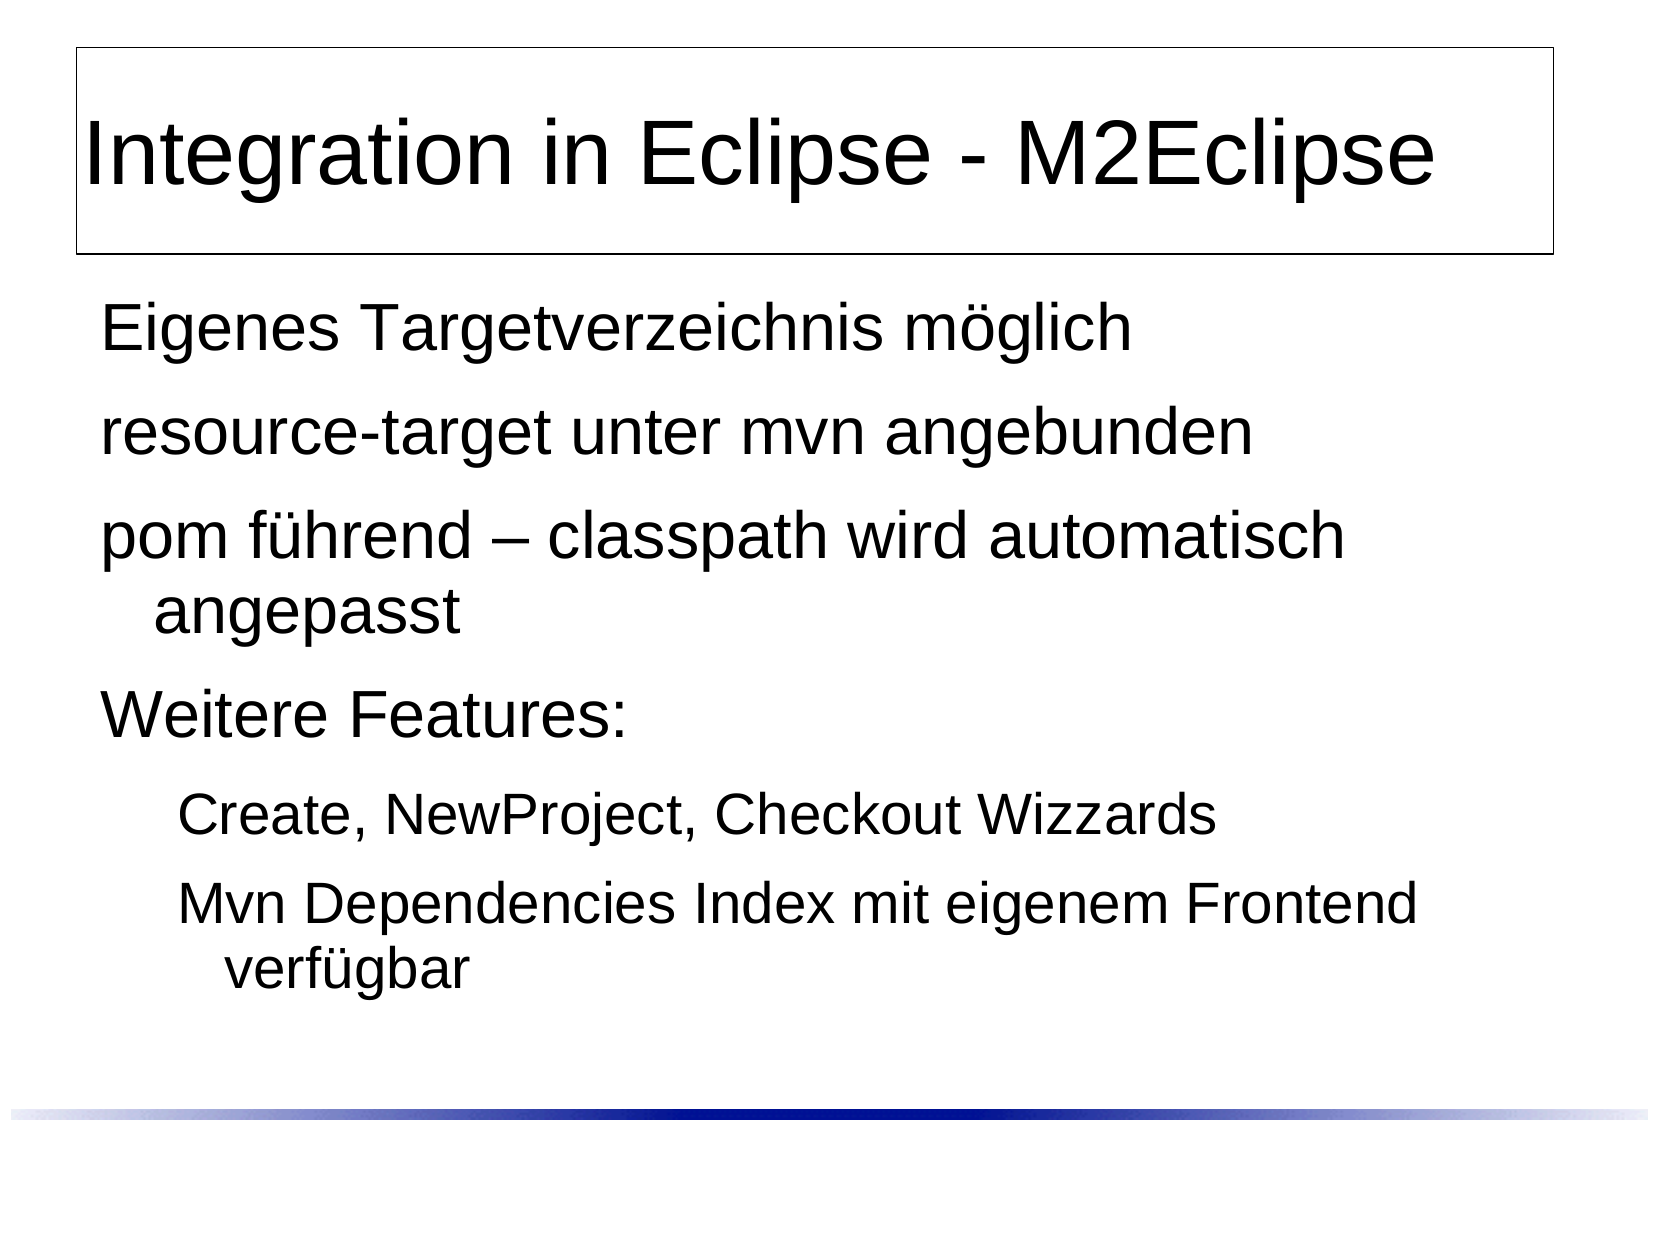

# Integration in Eclipse - M2Eclipse
Eigenes Targetverzeichnis möglich
resource-target unter mvn angebunden
pom führend – classpath wird automatisch angepasst
Weitere Features:
Create, NewProject, Checkout Wizzards
Mvn Dependencies Index mit eigenem Frontend verfügbar